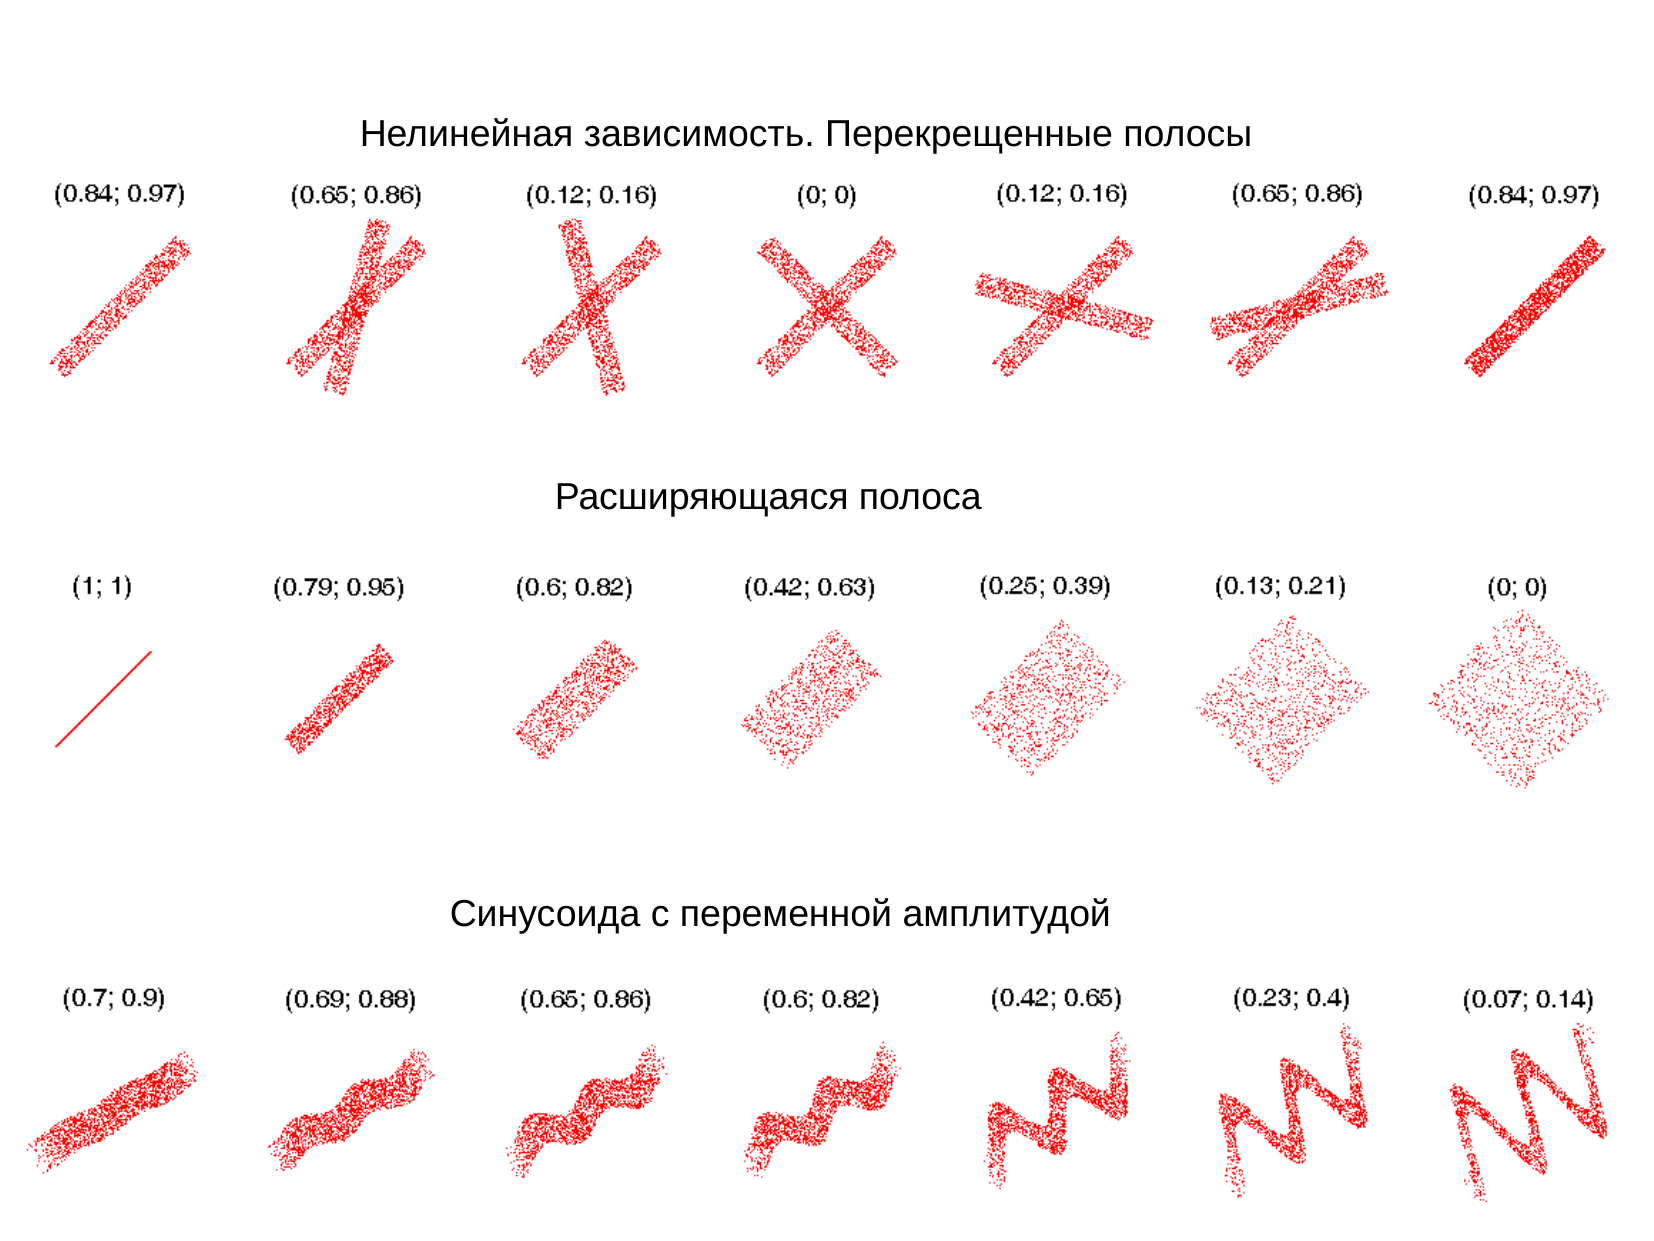

Нелинейная зависимость. Перекрещенные полосы
Расширяющаяся полоса
Синусоида с переменной амплитудой